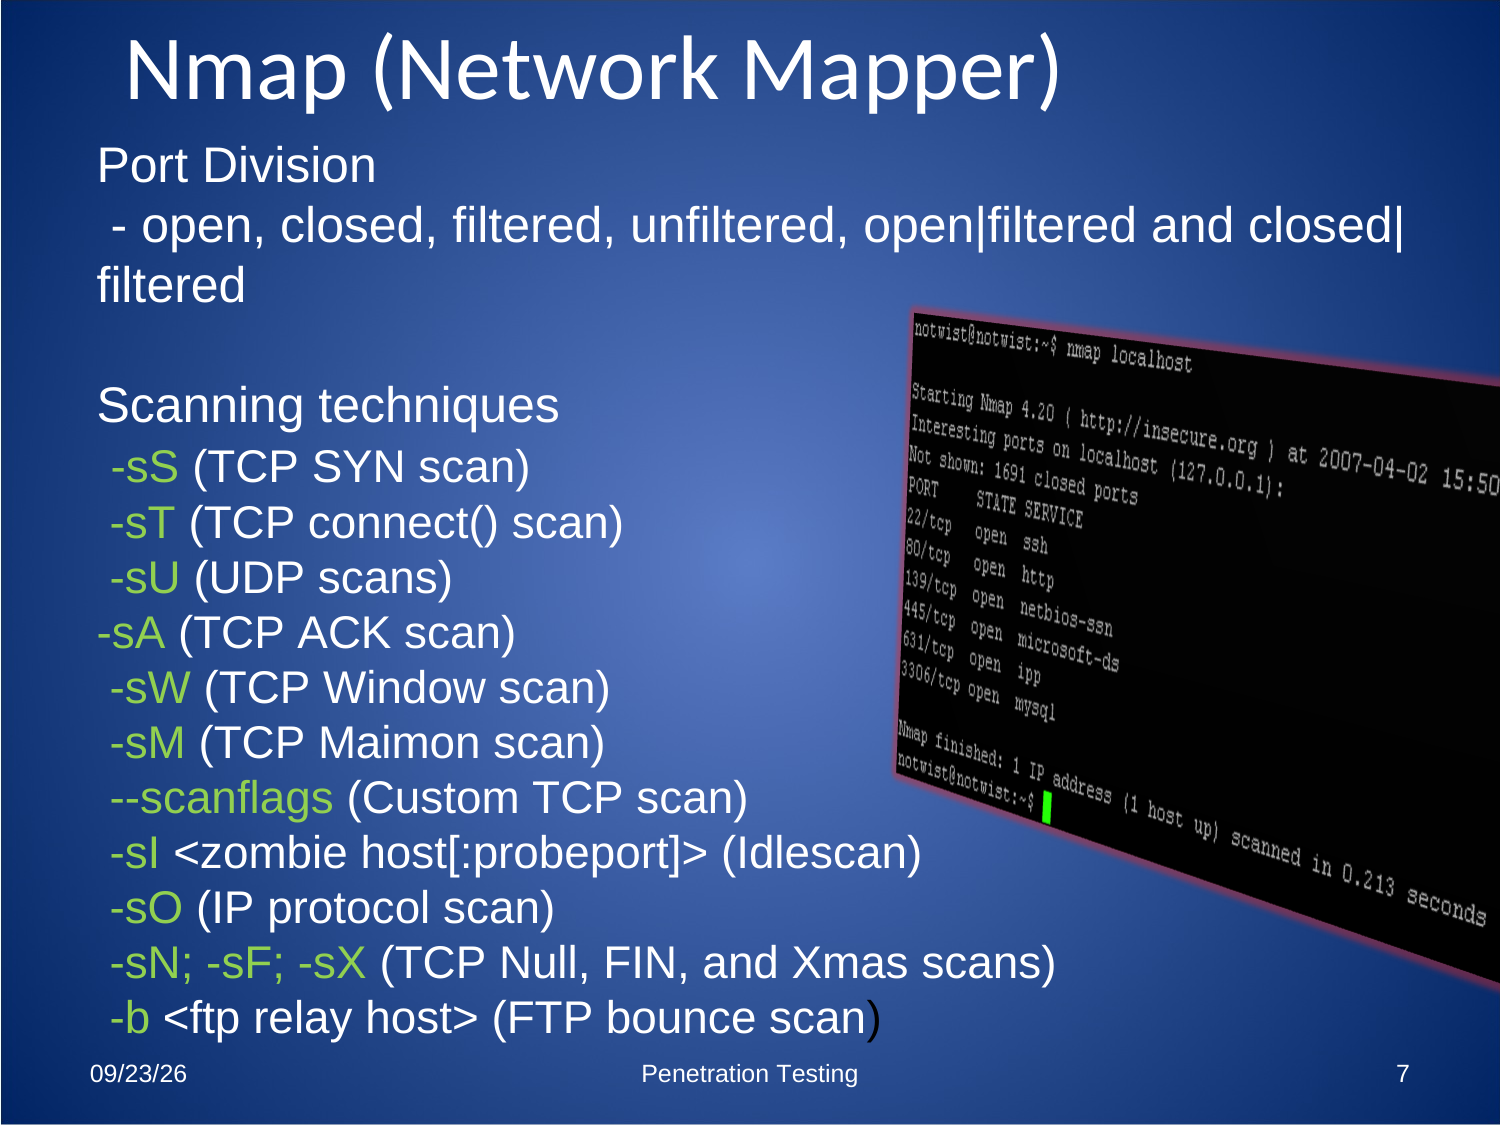

Nmap (Network Mapper)
Port Division
 - open, closed, filtered, unfiltered, open|filtered and closed|filtered
Scanning techniques
 -sS (TCP SYN scan)
 -sT (TCP connect() scan)
 -sU (UDP scans)
-sA (TCP ACK scan)
 -sW (TCP Window scan)
 -sM (TCP Maimon scan)
 --scanflags (Custom TCP scan)
 -sI <zombie host[:probeport]> (Idlescan)
 -sO (IP protocol scan)
 -sN; -sF; -sX (TCP Null, FIN, and Xmas scans)
 -b <ftp relay host> (FTP bounce scan)
Penetration Testing